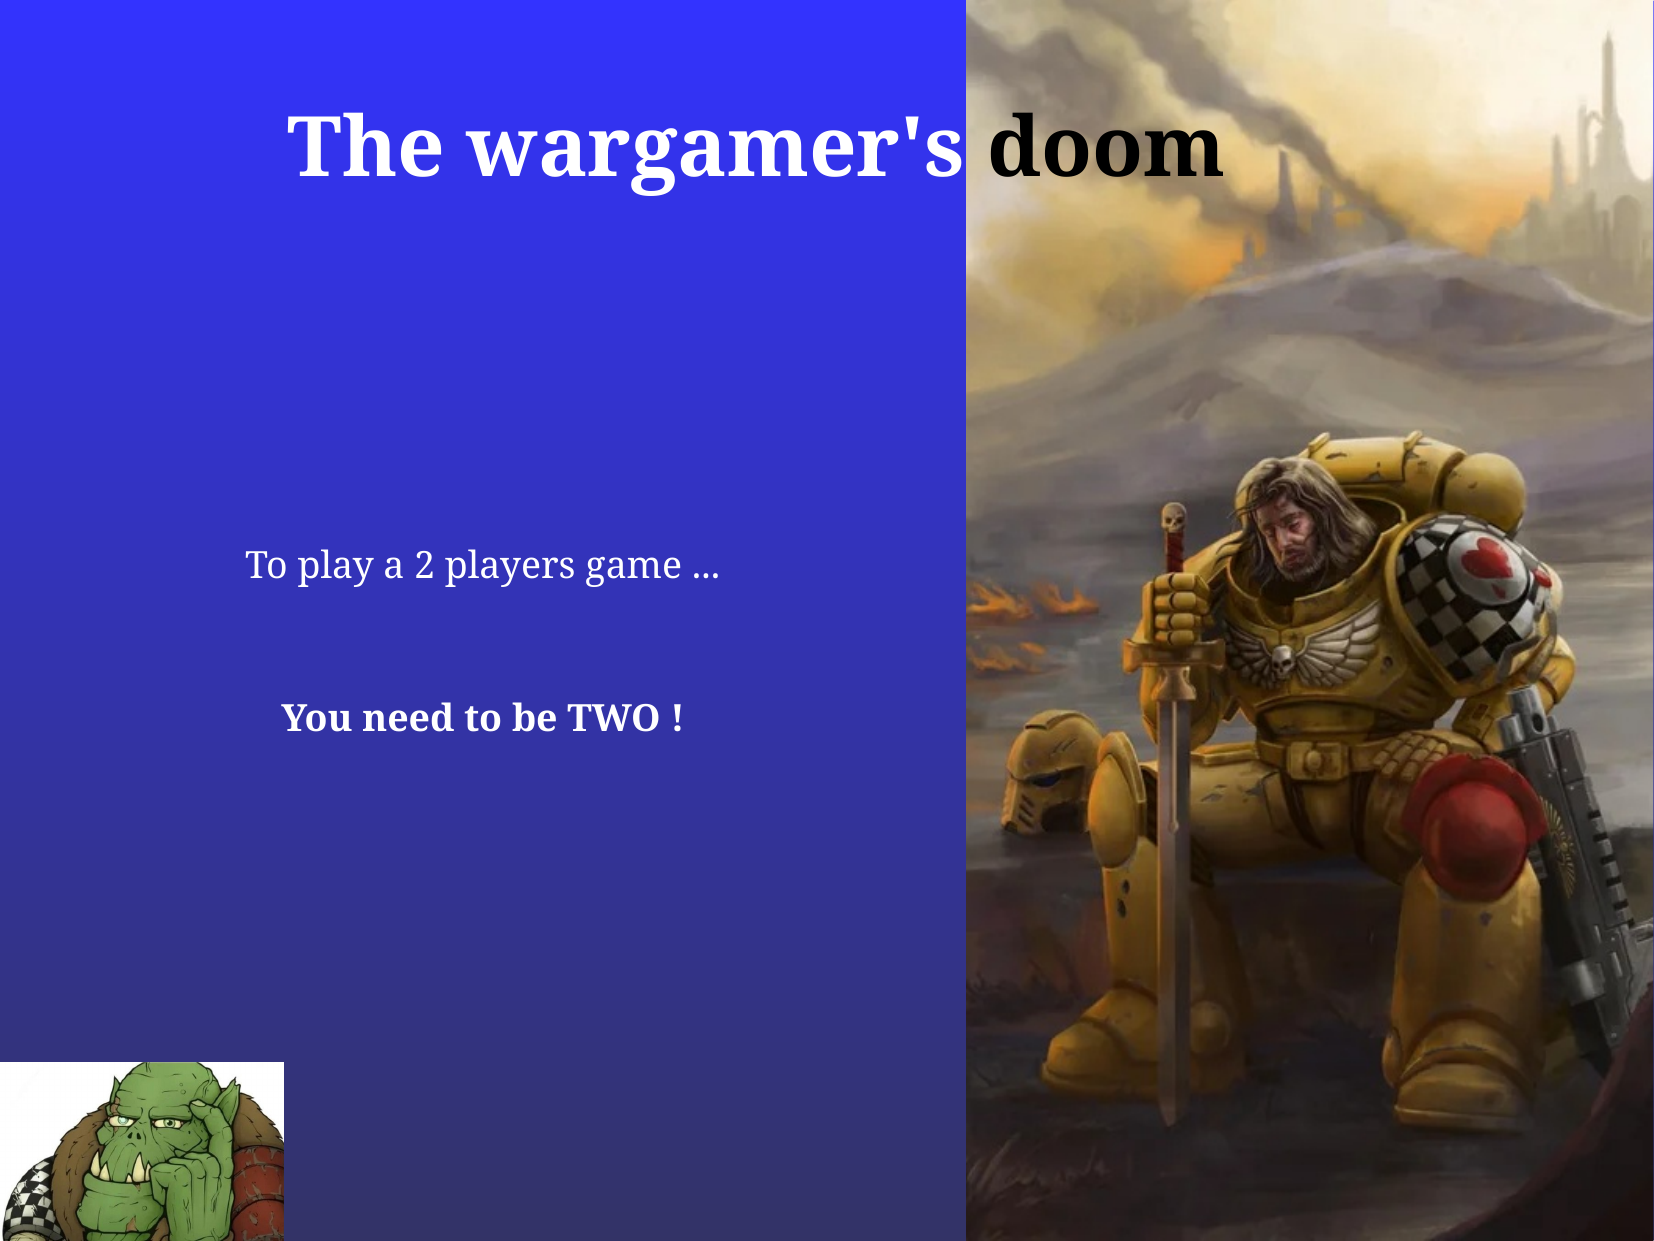

The wargamer's doom
To play a 2 players game ...
You need to be TWO !